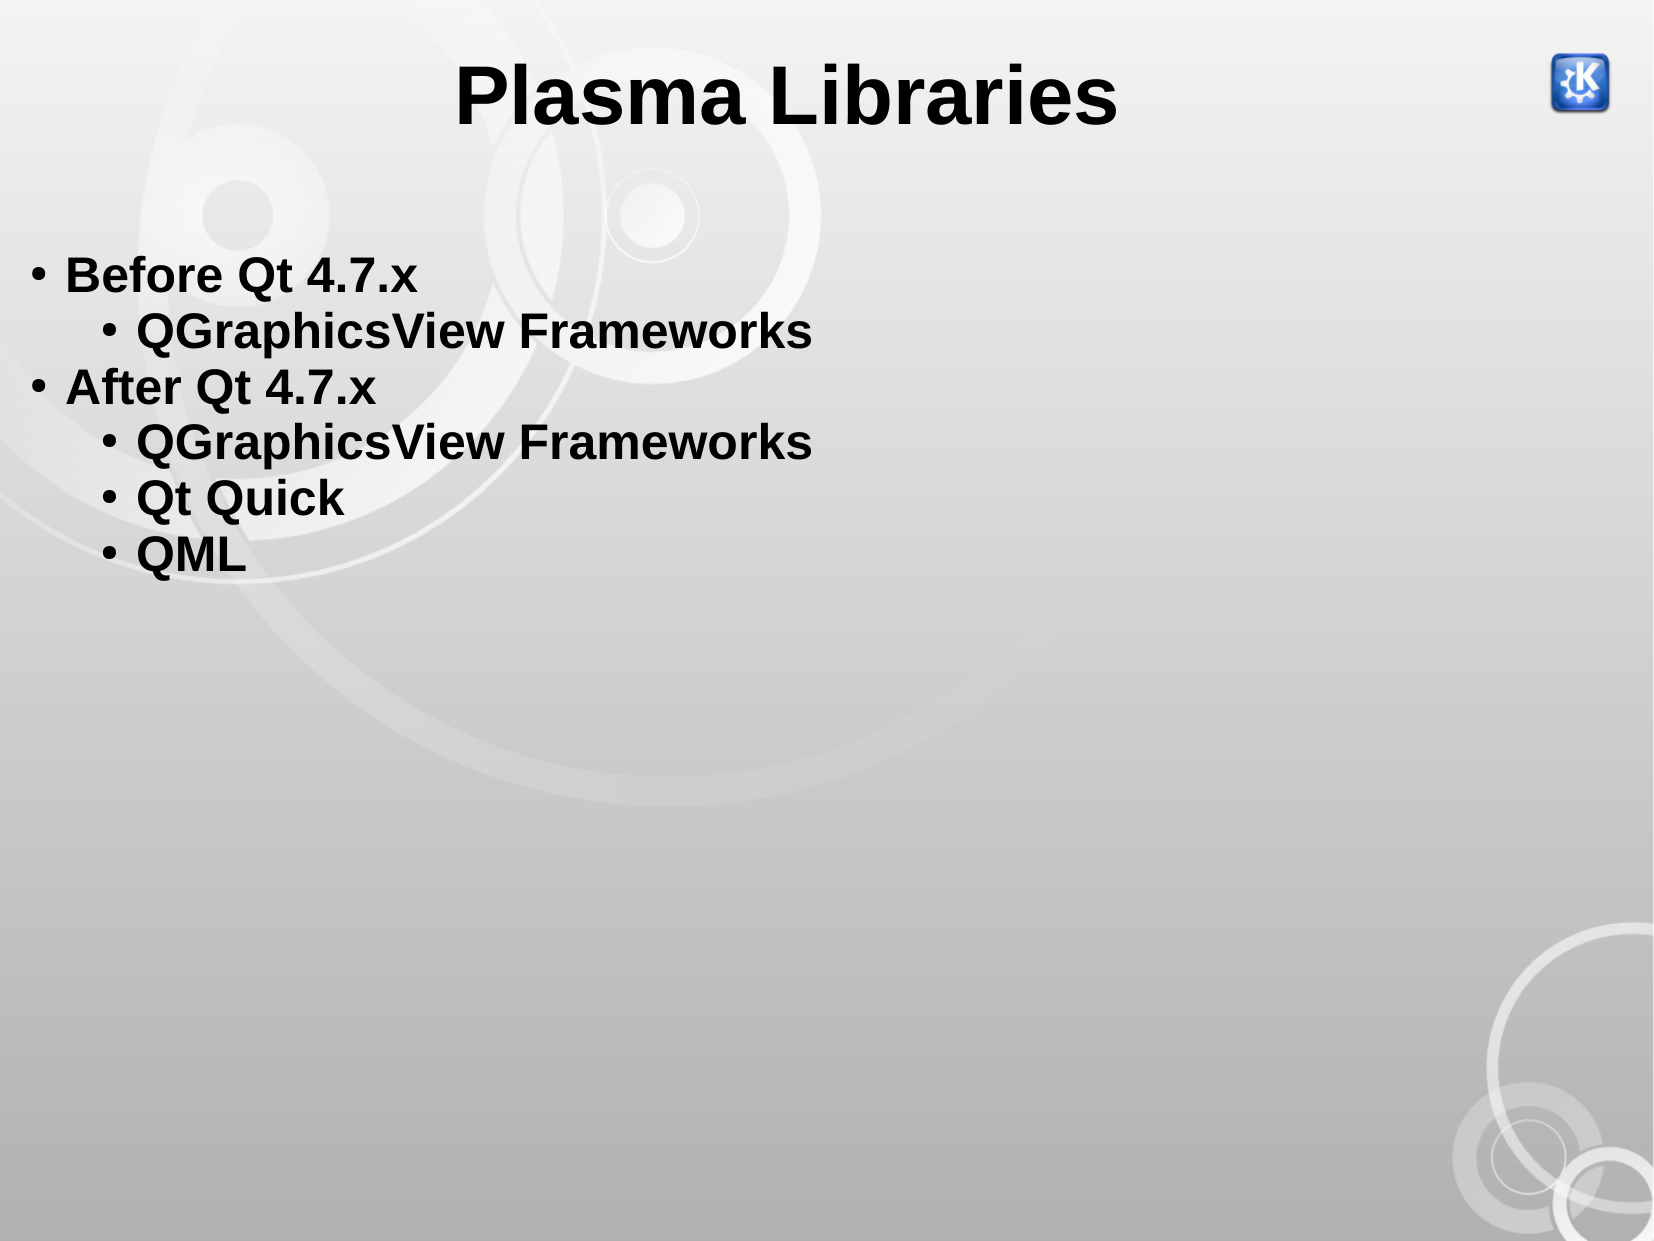

Plasma Libraries
Before Qt 4.7.x
QGraphicsView Frameworks
After Qt 4.7.x
QGraphicsView Frameworks
Qt Quick
QML